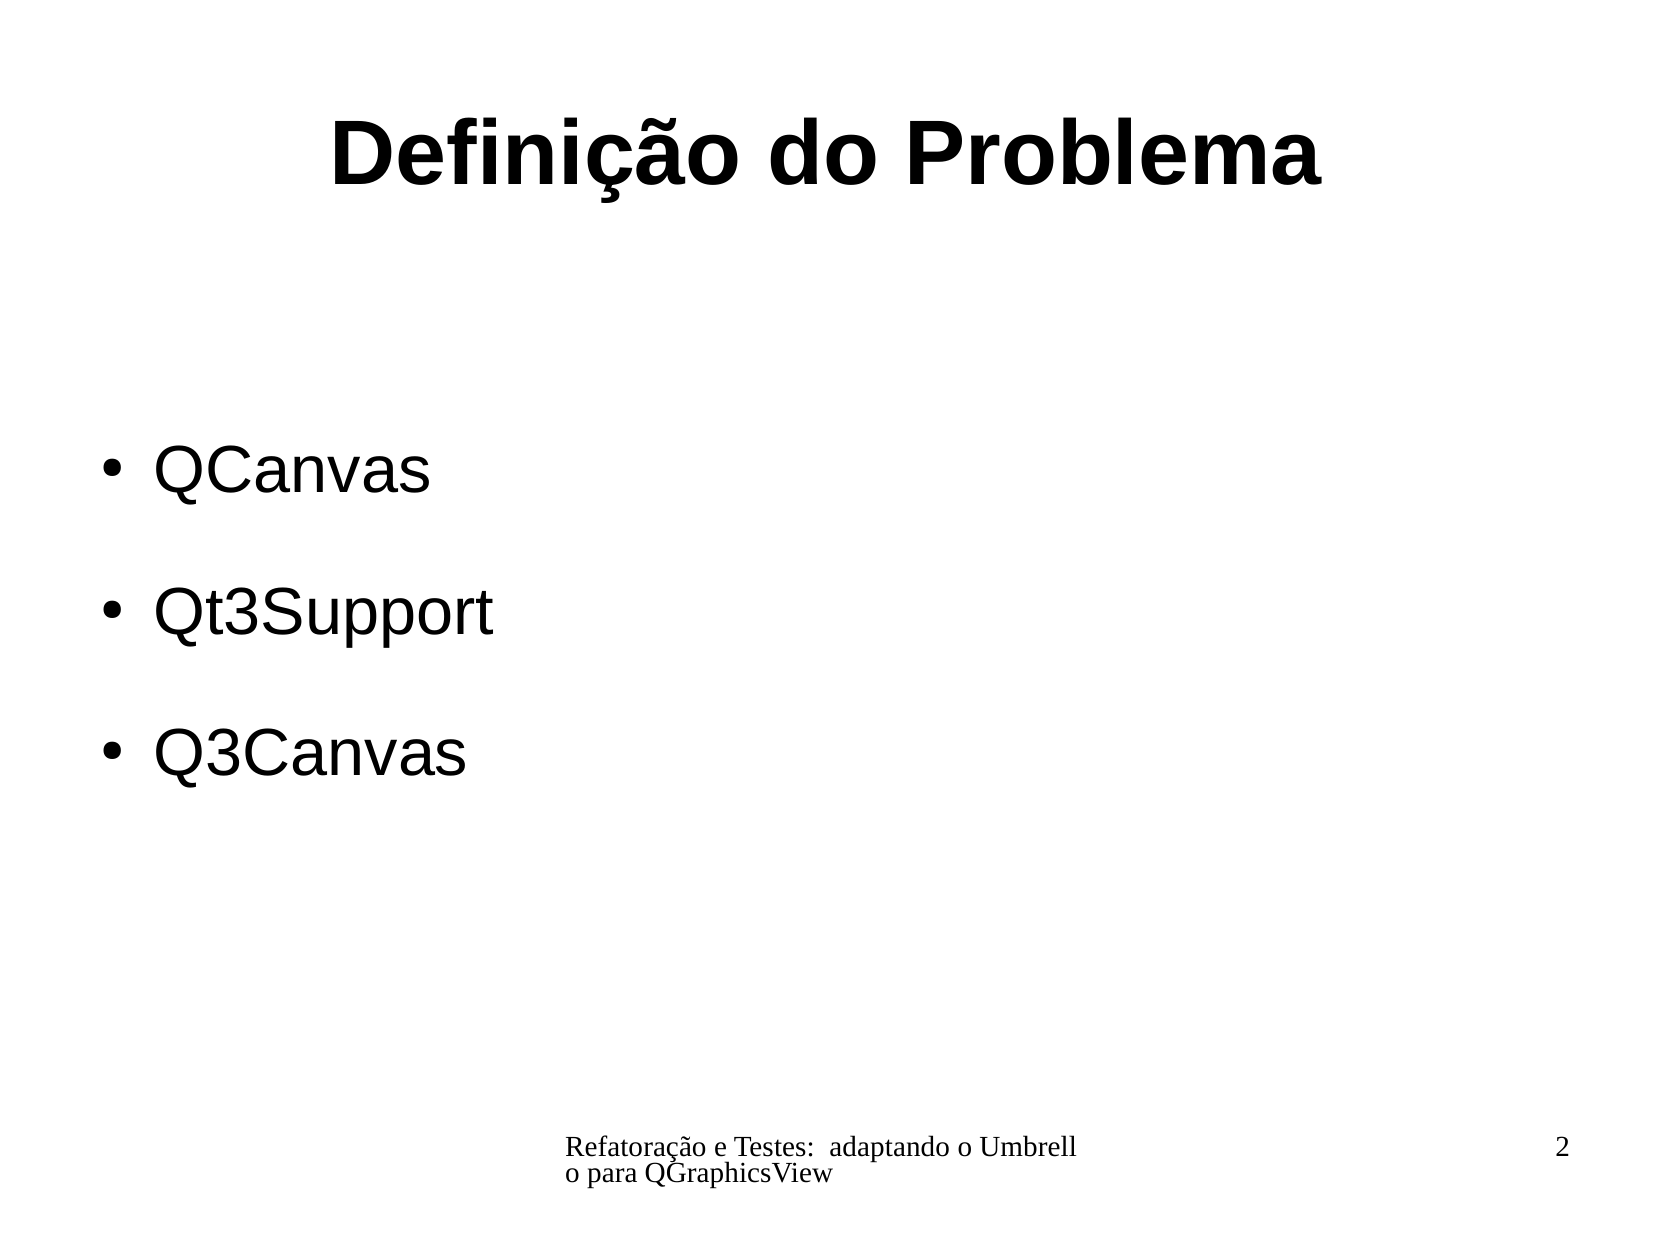

# Definição do Problema
QCanvas
Qt3Support
Q3Canvas
Refatoração e Testes: adaptando o Umbrello para QGraphicsView
2